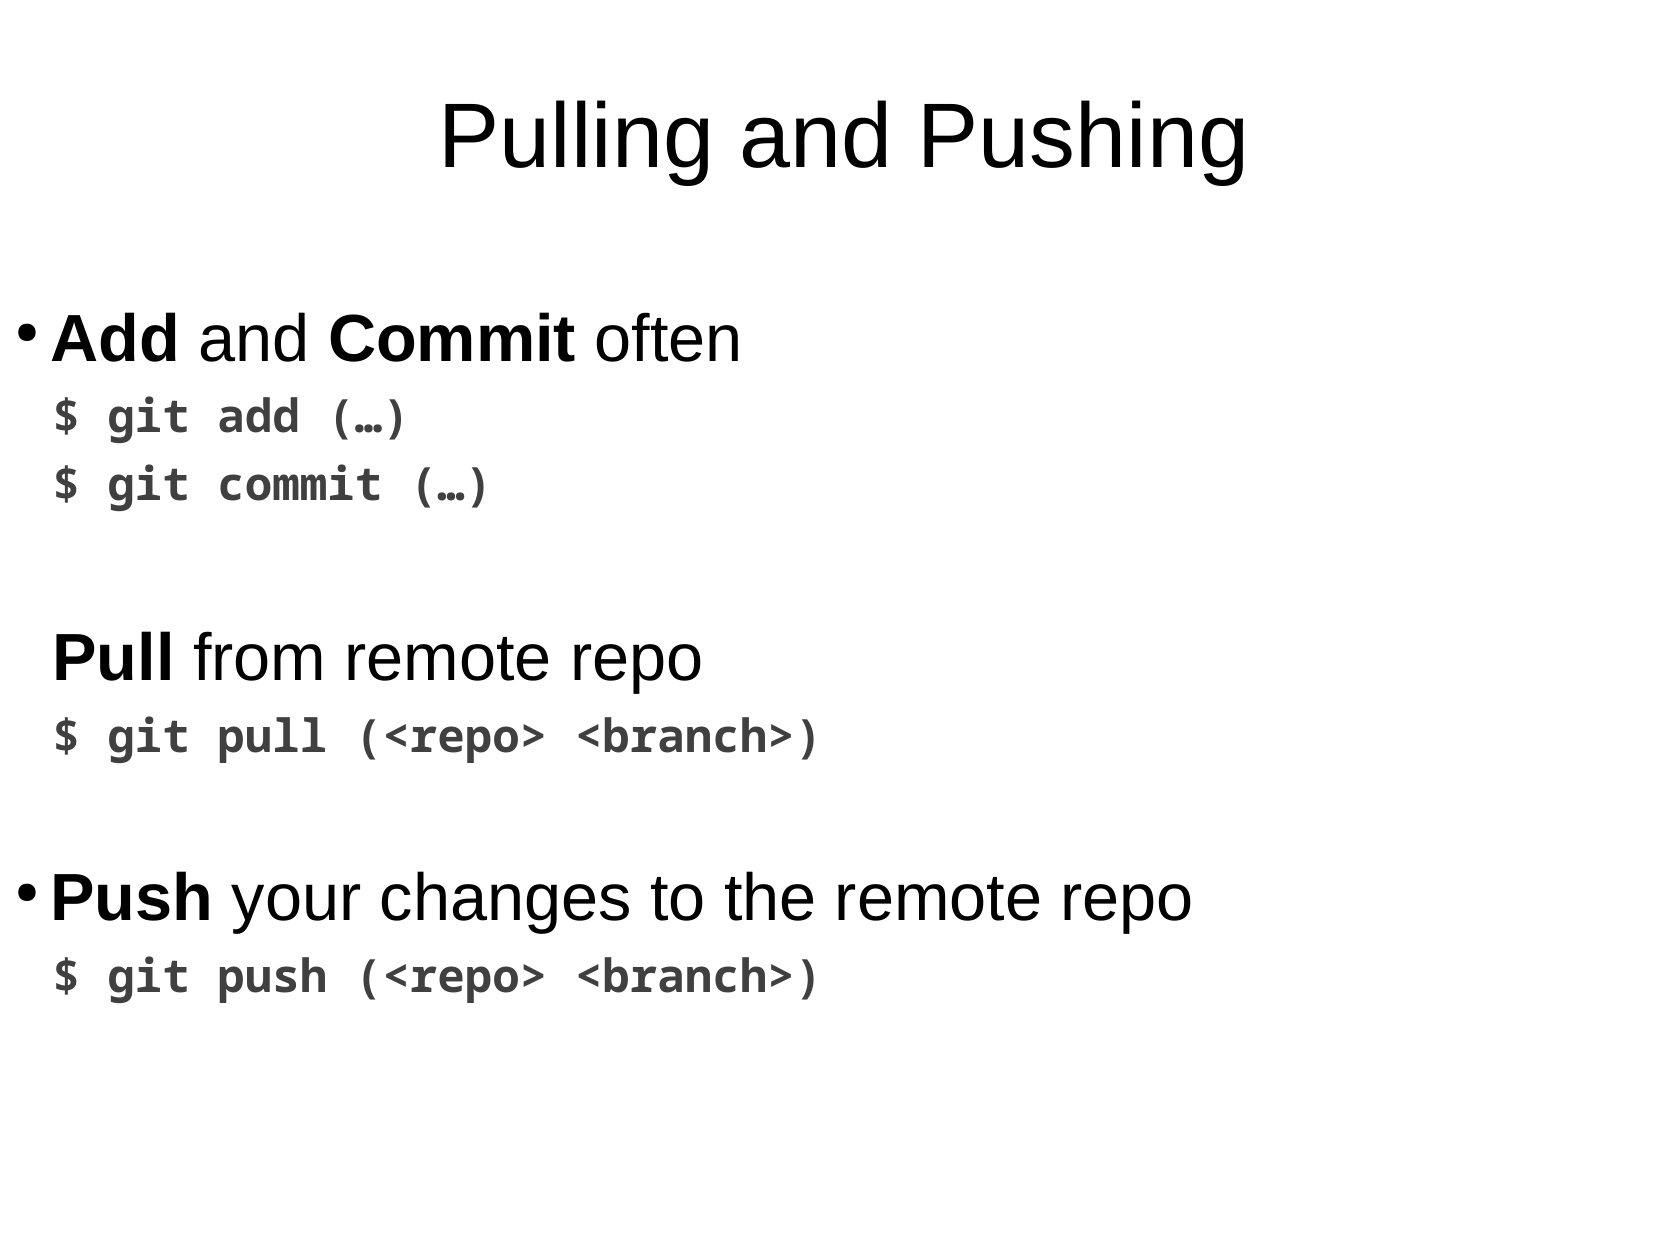

# Pulling and Pushing
Add and Commit often
$ git add (…)
$ git commit (…)
Pull from remote repo
$ git pull (<repo> <branch>)
Push your changes to the remote repo
$ git push (<repo> <branch>)